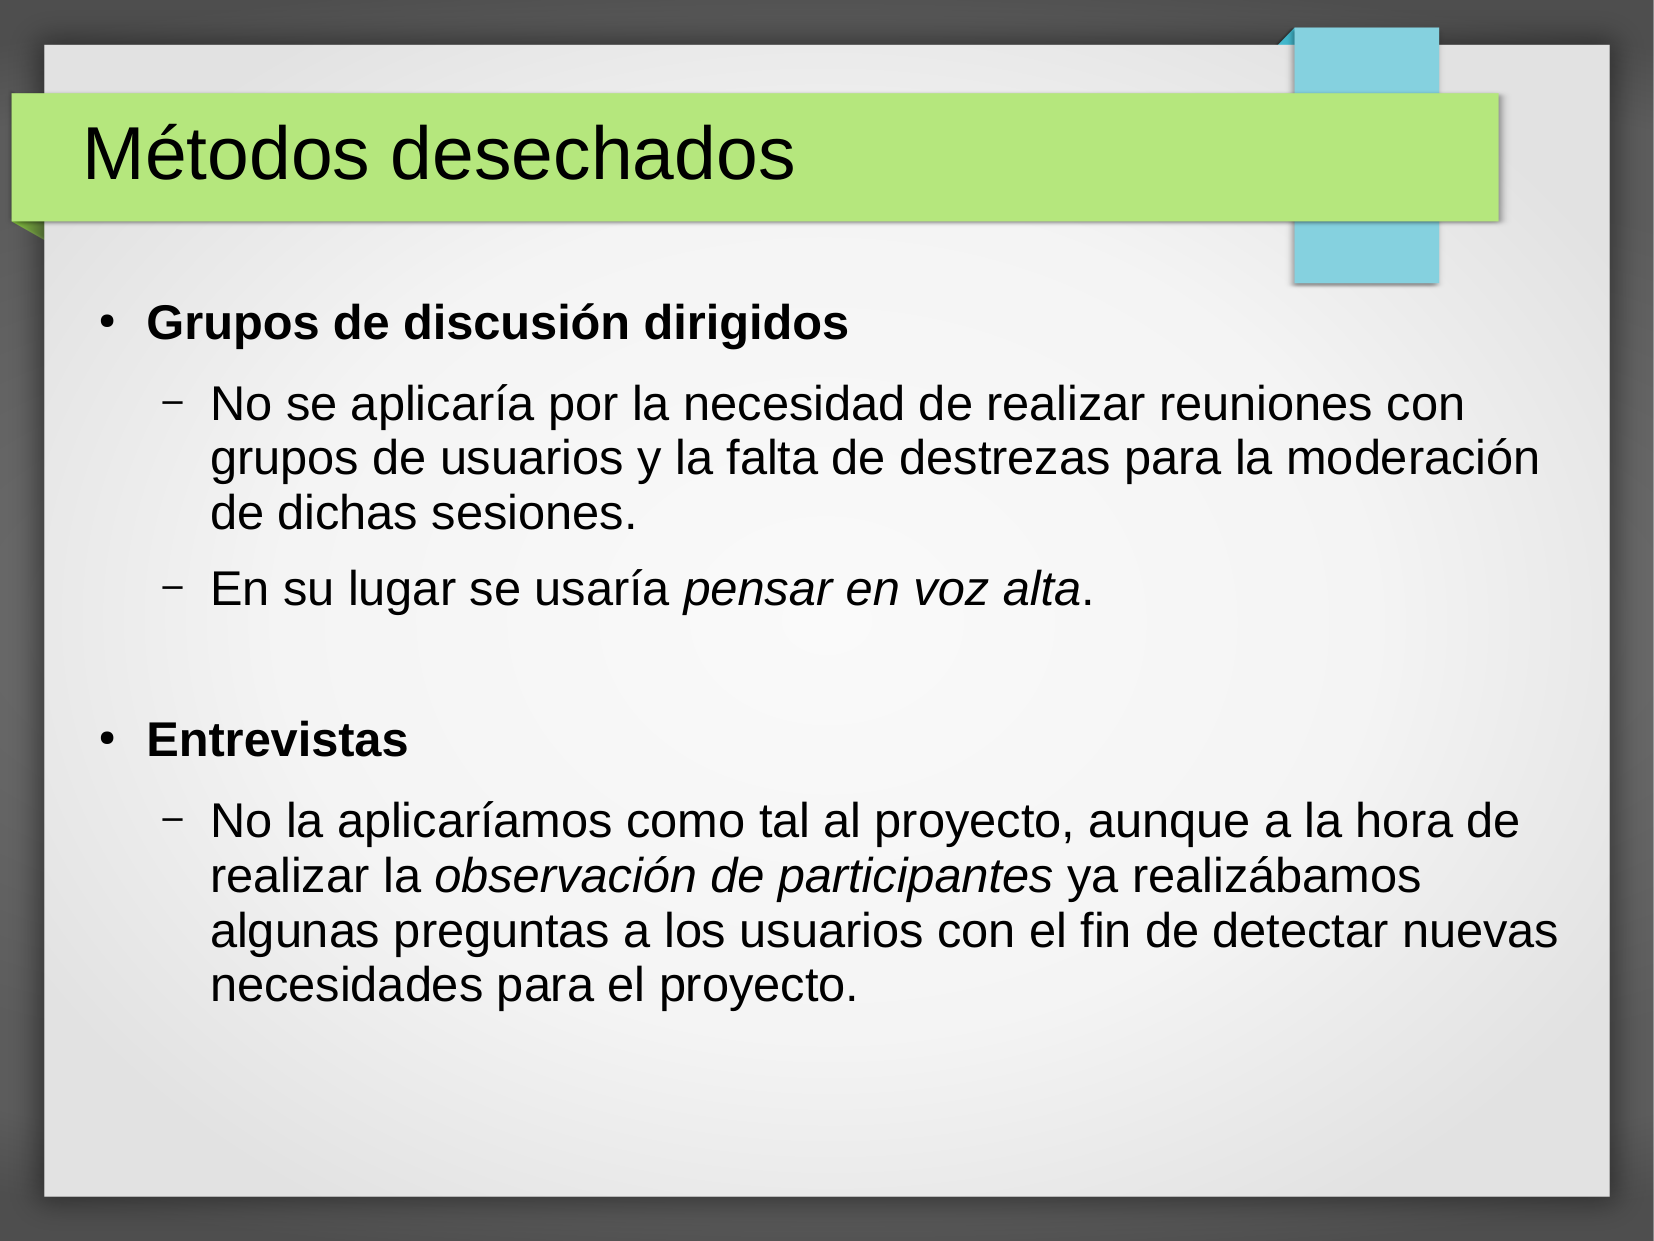

# Métodos desechados
Grupos de discusión dirigidos
No se aplicaría por la necesidad de realizar reuniones con grupos de usuarios y la falta de destrezas para la moderación de dichas sesiones.
En su lugar se usaría pensar en voz alta.
Entrevistas
No la aplicaríamos como tal al proyecto, aunque a la hora de realizar la observación de participantes ya realizábamos algunas preguntas a los usuarios con el fin de detectar nuevas necesidades para el proyecto.